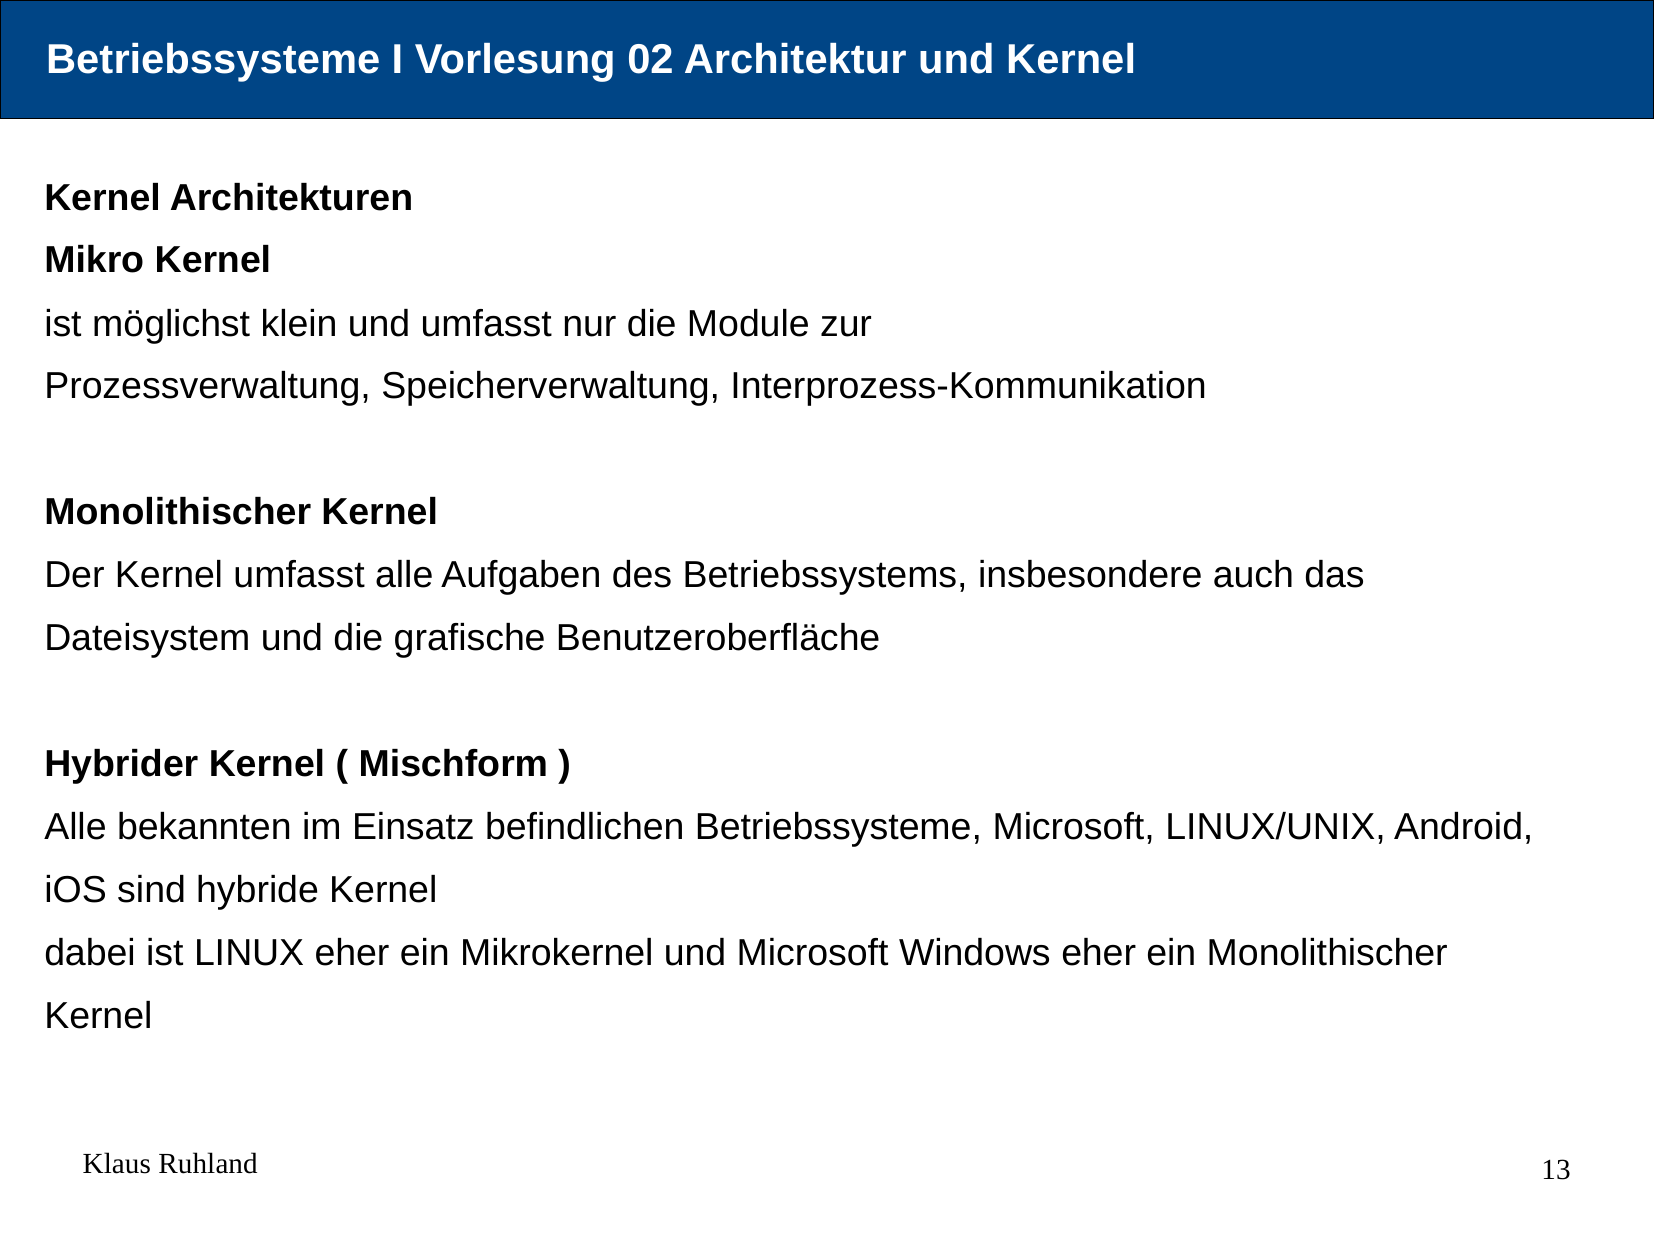

Kernel Architekturen
Mikro Kernel
ist möglichst klein und umfasst nur die Module zur
Prozessverwaltung, Speicherverwaltung, Interprozess-Kommunikation
Monolithischer Kernel
Der Kernel umfasst alle Aufgaben des Betriebssystems, insbesondere auch das Dateisystem und die grafische Benutzeroberfläche
Hybrider Kernel ( Mischform )
Alle bekannten im Einsatz befindlichen Betriebssysteme, Microsoft, LINUX/UNIX, Android, iOS sind hybride Kernel
dabei ist LINUX eher ein Mikrokernel und Microsoft Windows eher ein Monolithischer Kernel
13